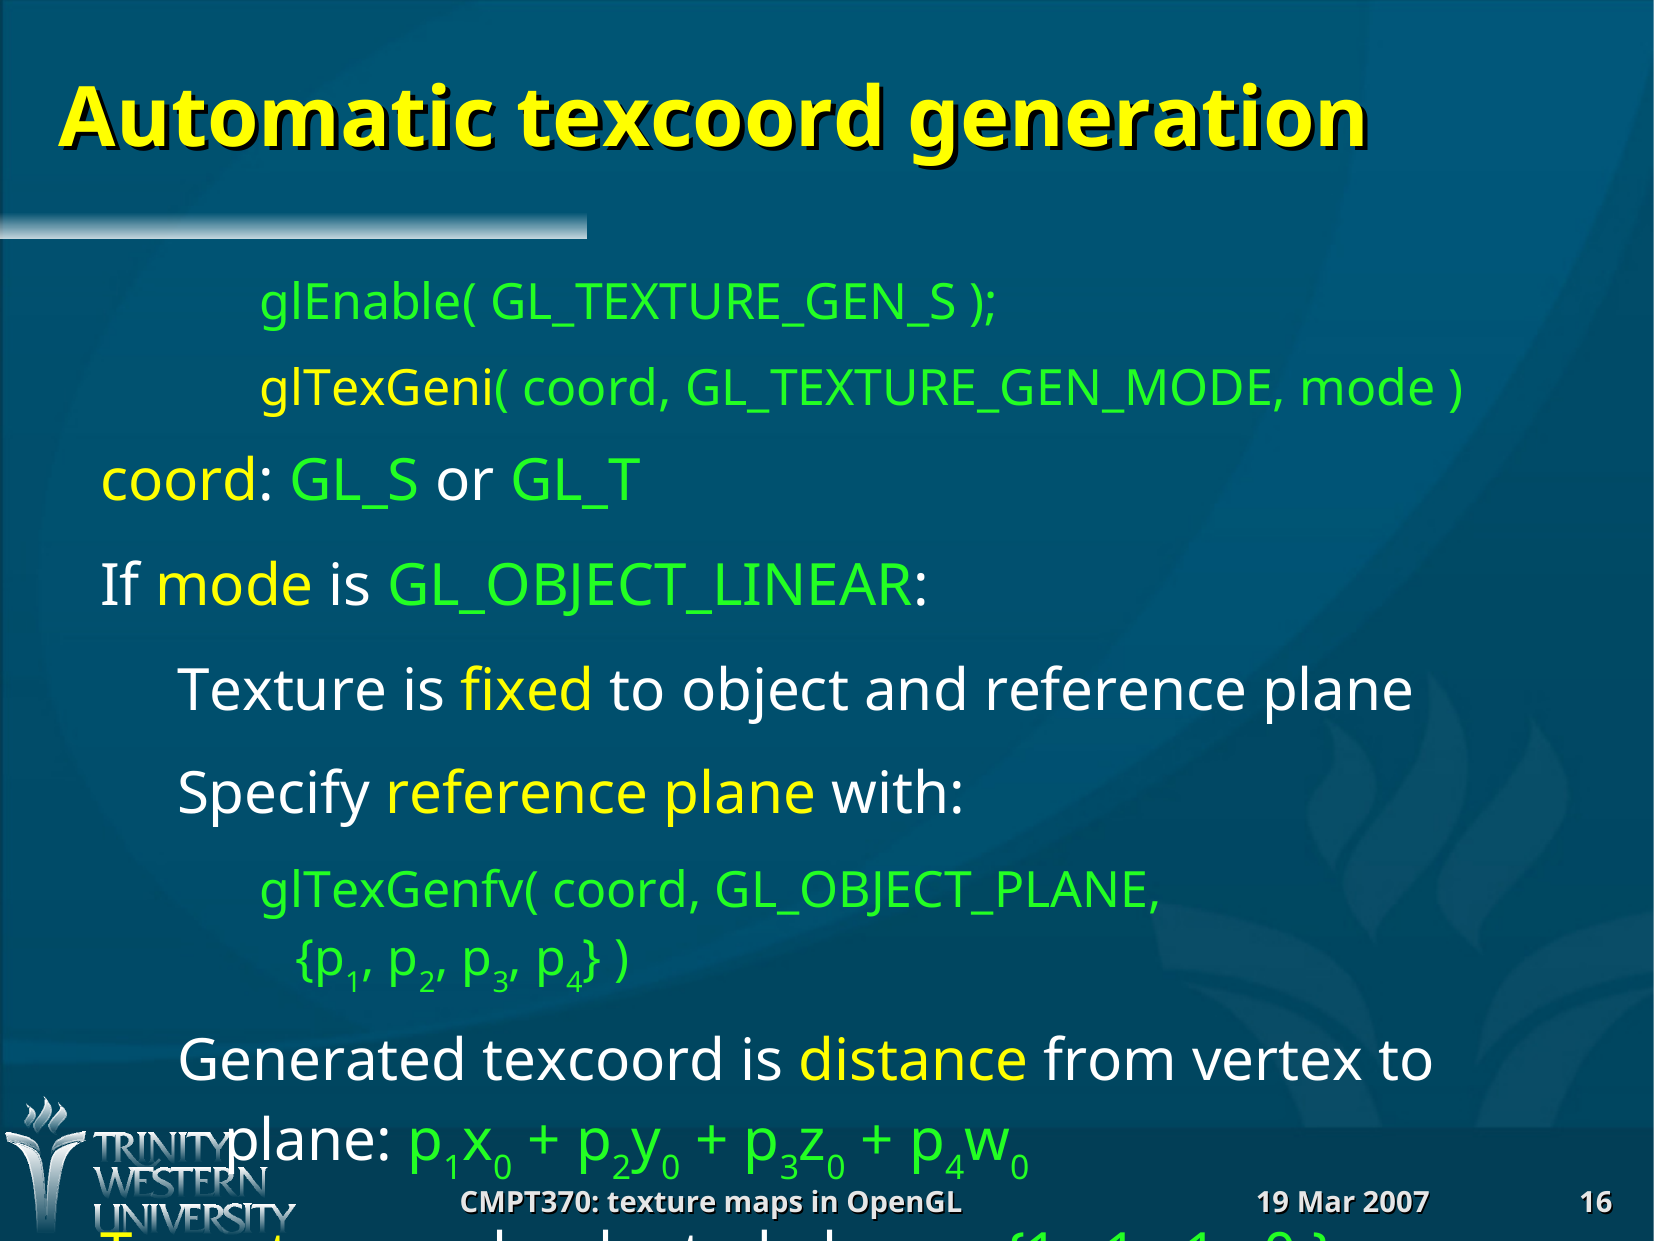

# Automatic texcoord generation
glEnable( GL_TEXTURE_GEN_S );
glTexGeni( coord, GL_TEXTURE_GEN_MODE, mode )
coord: GL_S or GL_T
If mode is GL_OBJECT_LINEAR:
Texture is fixed to object and reference plane
Specify reference plane with:
glTexGenfv( coord, GL_OBJECT_PLANE,
{p1, p2, p3, p4} )
Generated texcoord is distance from vertex to plane: p1x0 + p2y0 + p3z0 + p4w0
Teapot example: slanted plane = {1., 1., 1., 0.}
CMPT370: texture maps in OpenGL
19 Mar 2007
16